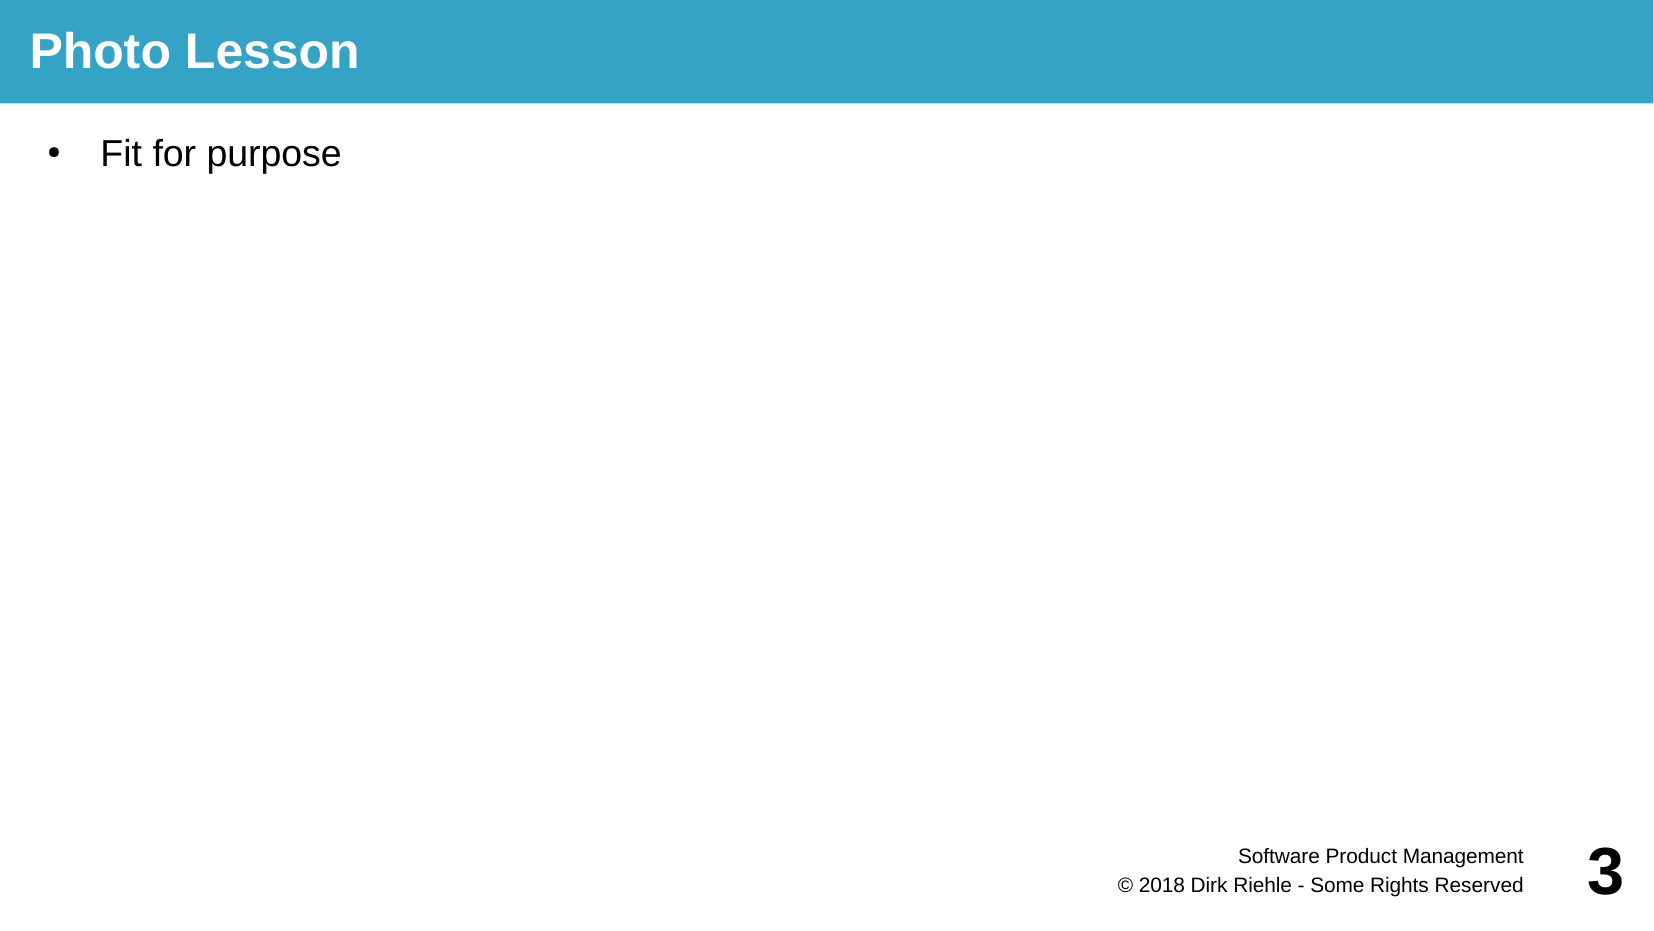

# Photo Lesson
Fit for purpose
Software Product Management
3
© 2018 Dirk Riehle - Some Rights Reserved